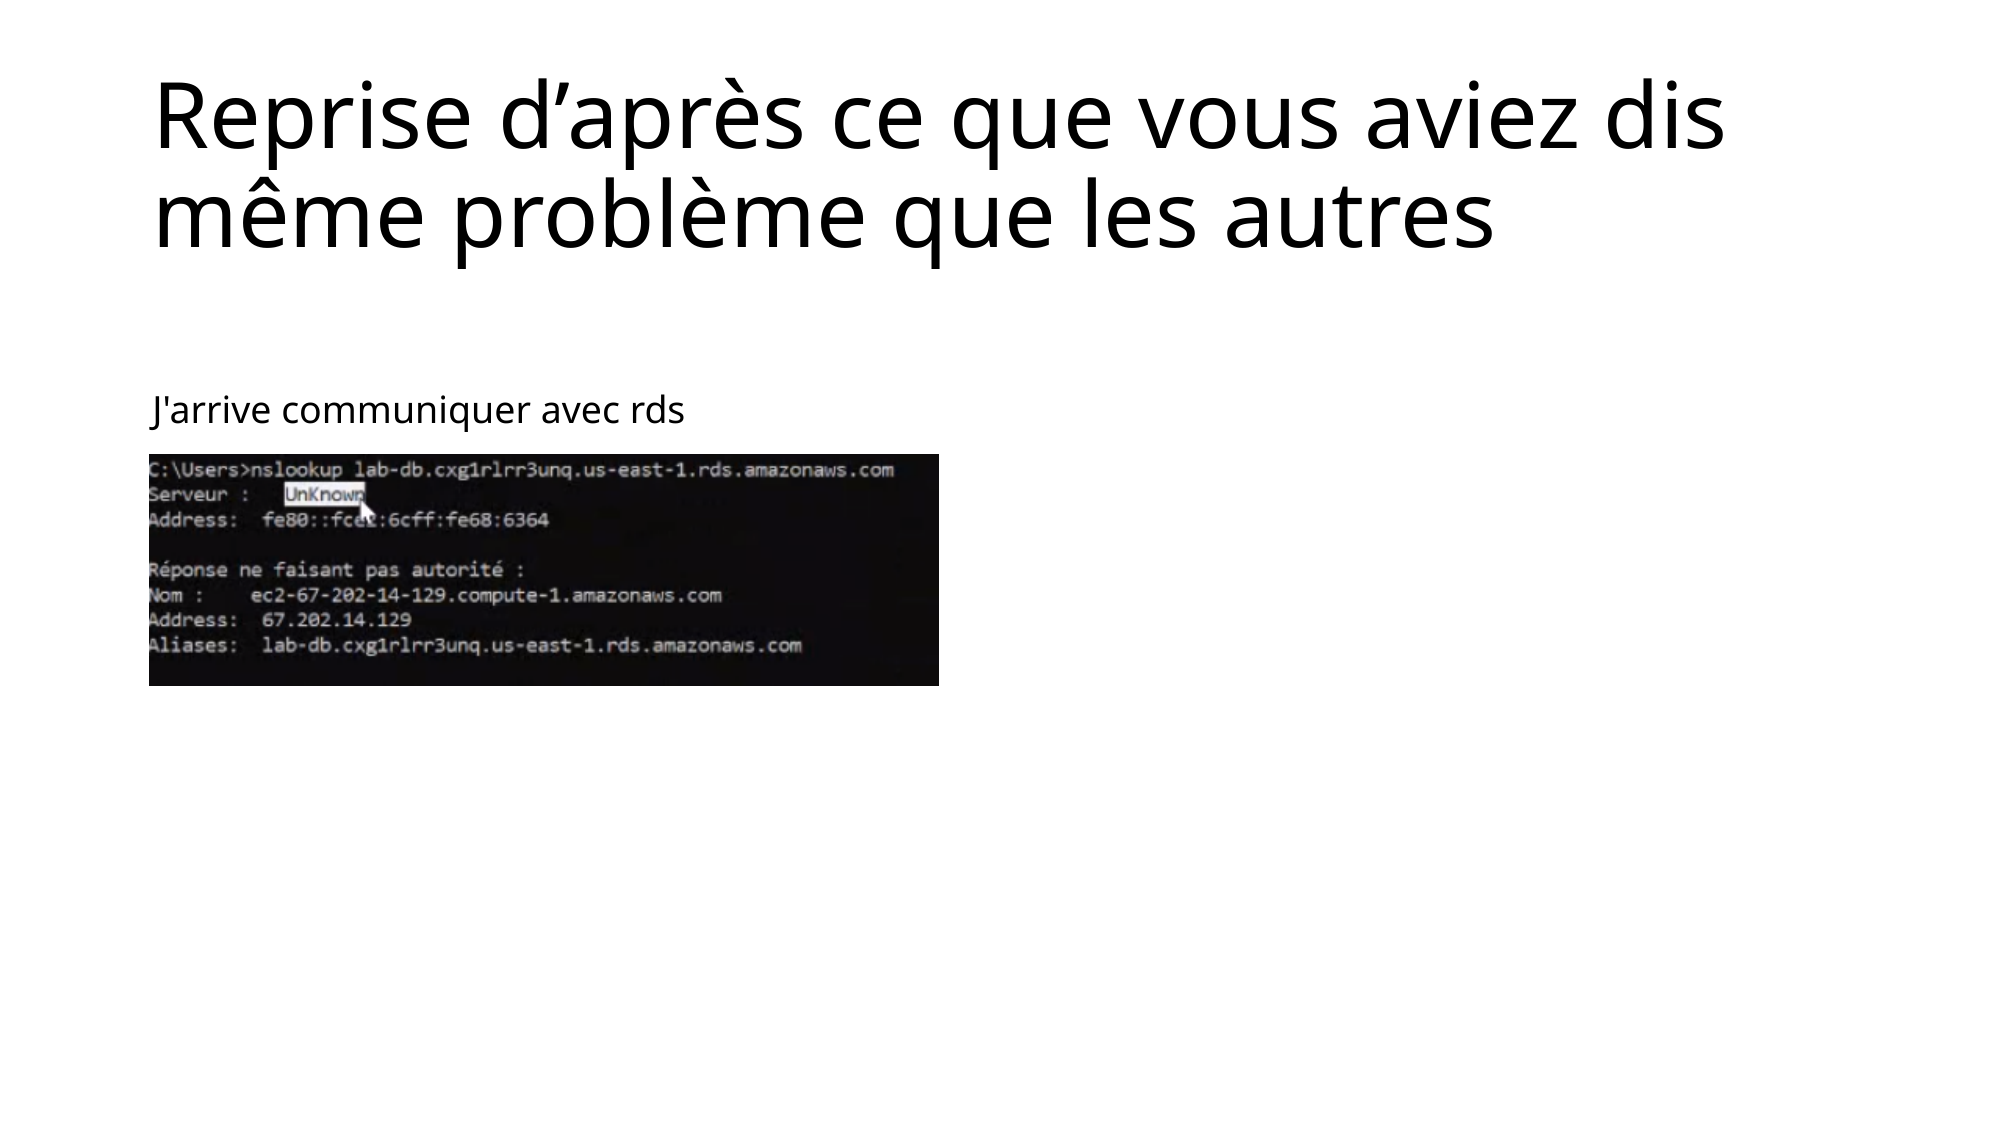

# Reprise d’après ce que vous aviez dis même problème que les autres
J'arrive communiquer avec rds